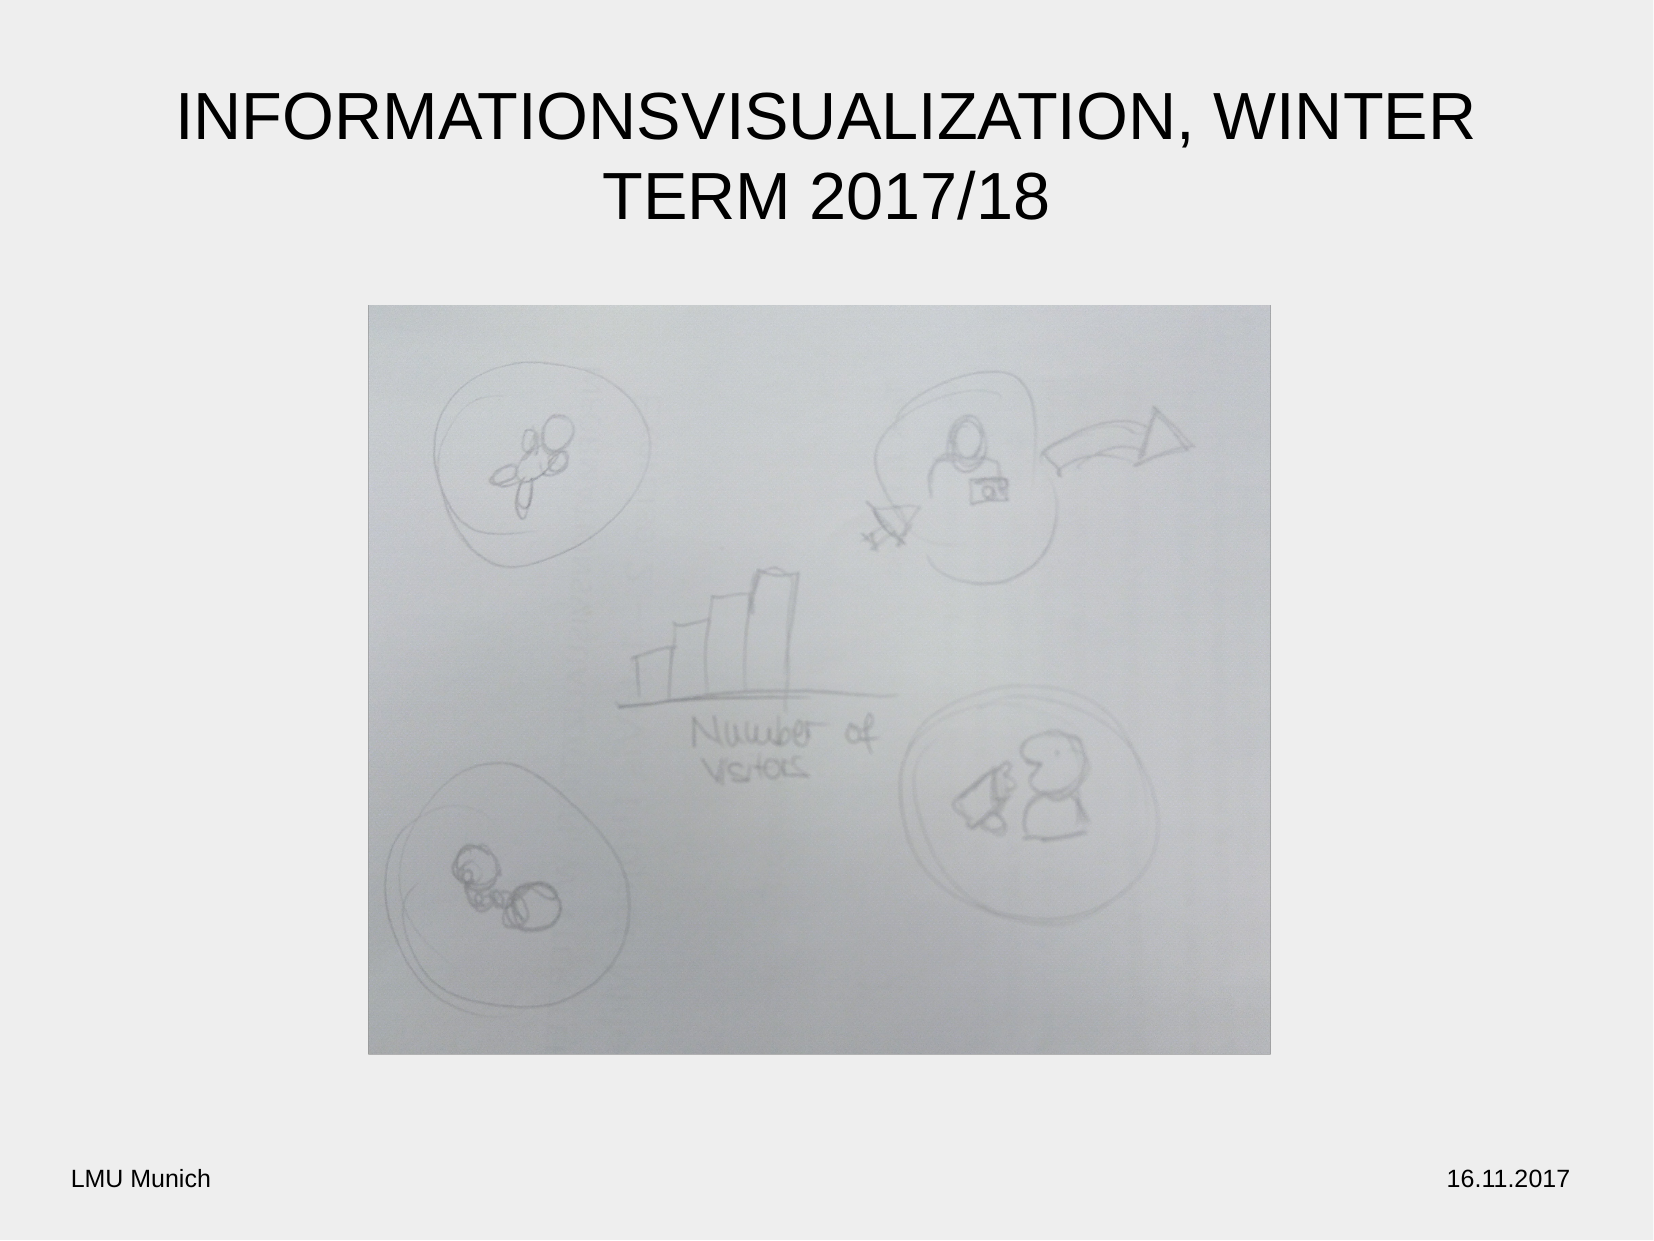

INFORMATIONSVISUALIZATION, WINTER TERM 2017/18
LMU Munich
16.11.2017